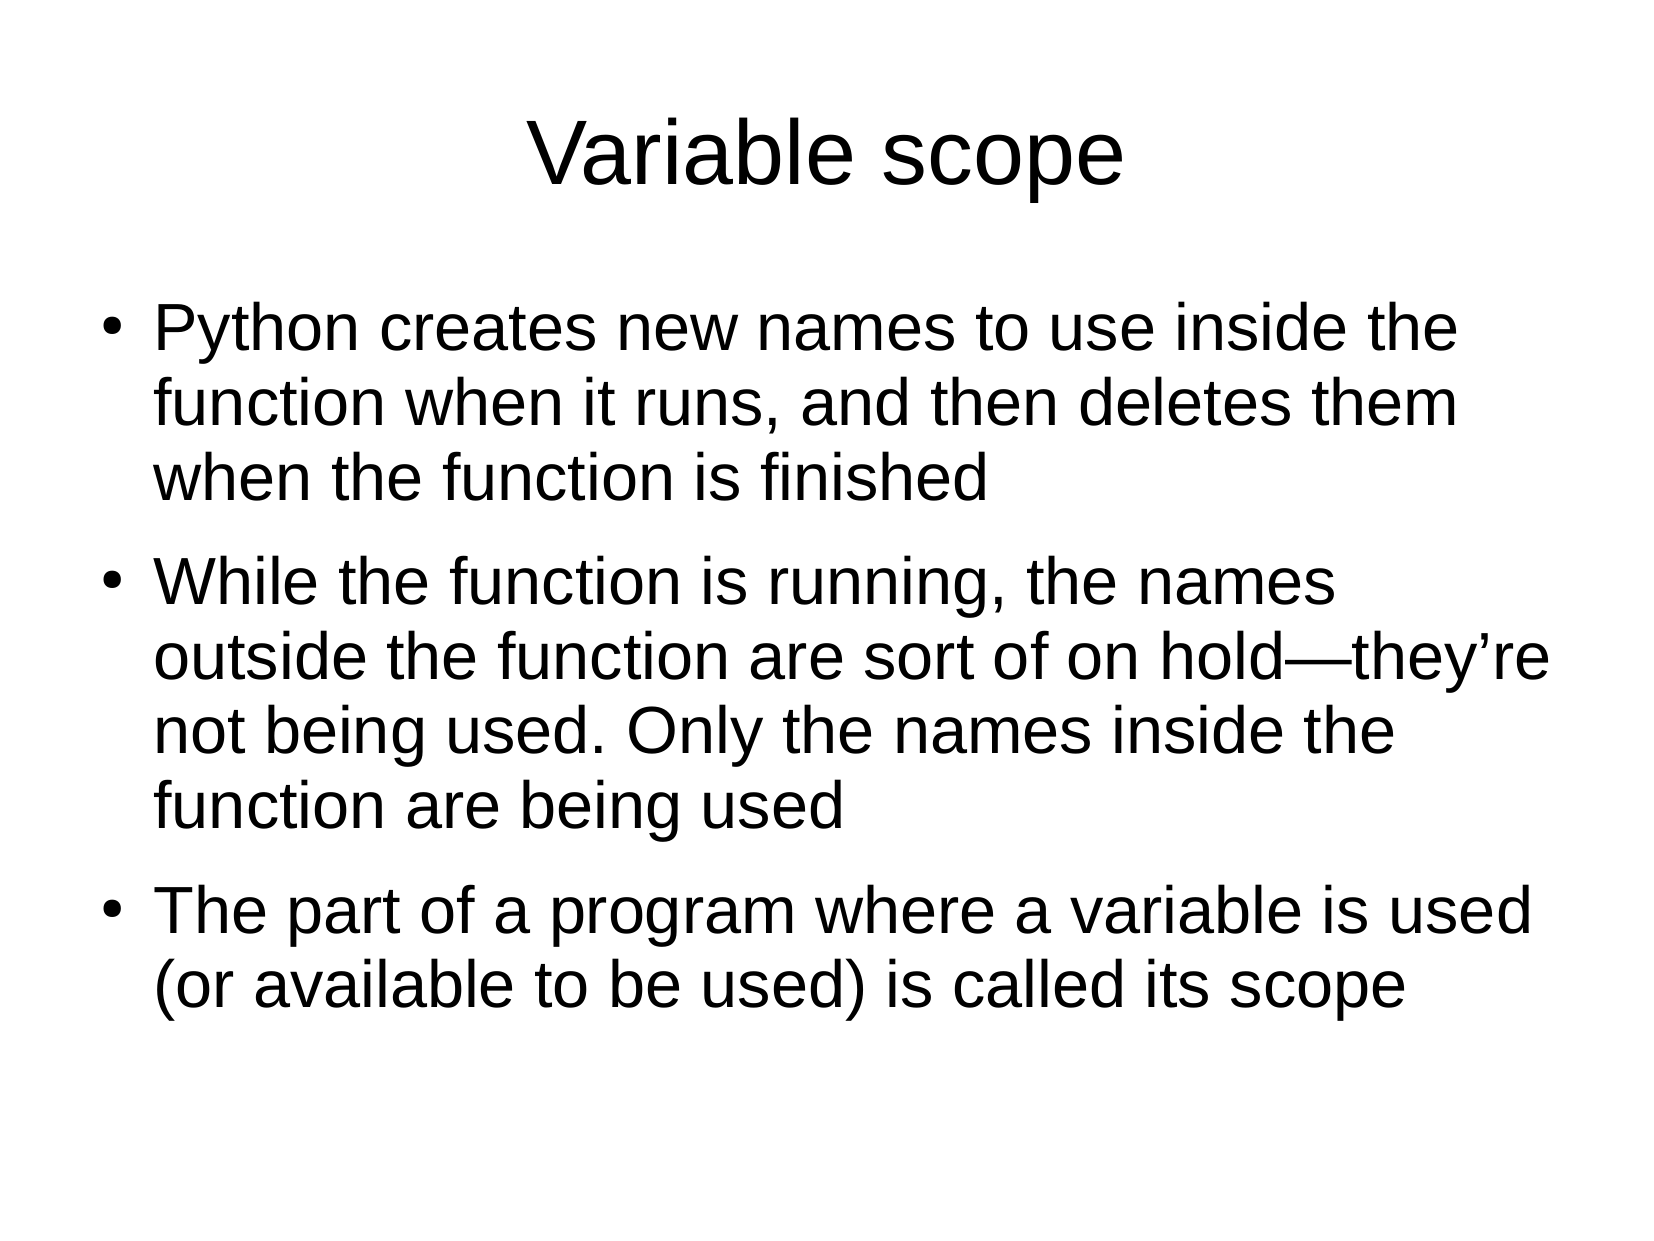

# Variable scope
Python creates new names to use inside the function when it runs, and then deletes them when the function is finished
While the function is running, the names outside the function are sort of on hold—they’re not being used. Only the names inside the function are being used
The part of a program where a variable is used (or available to be used) is called its scope